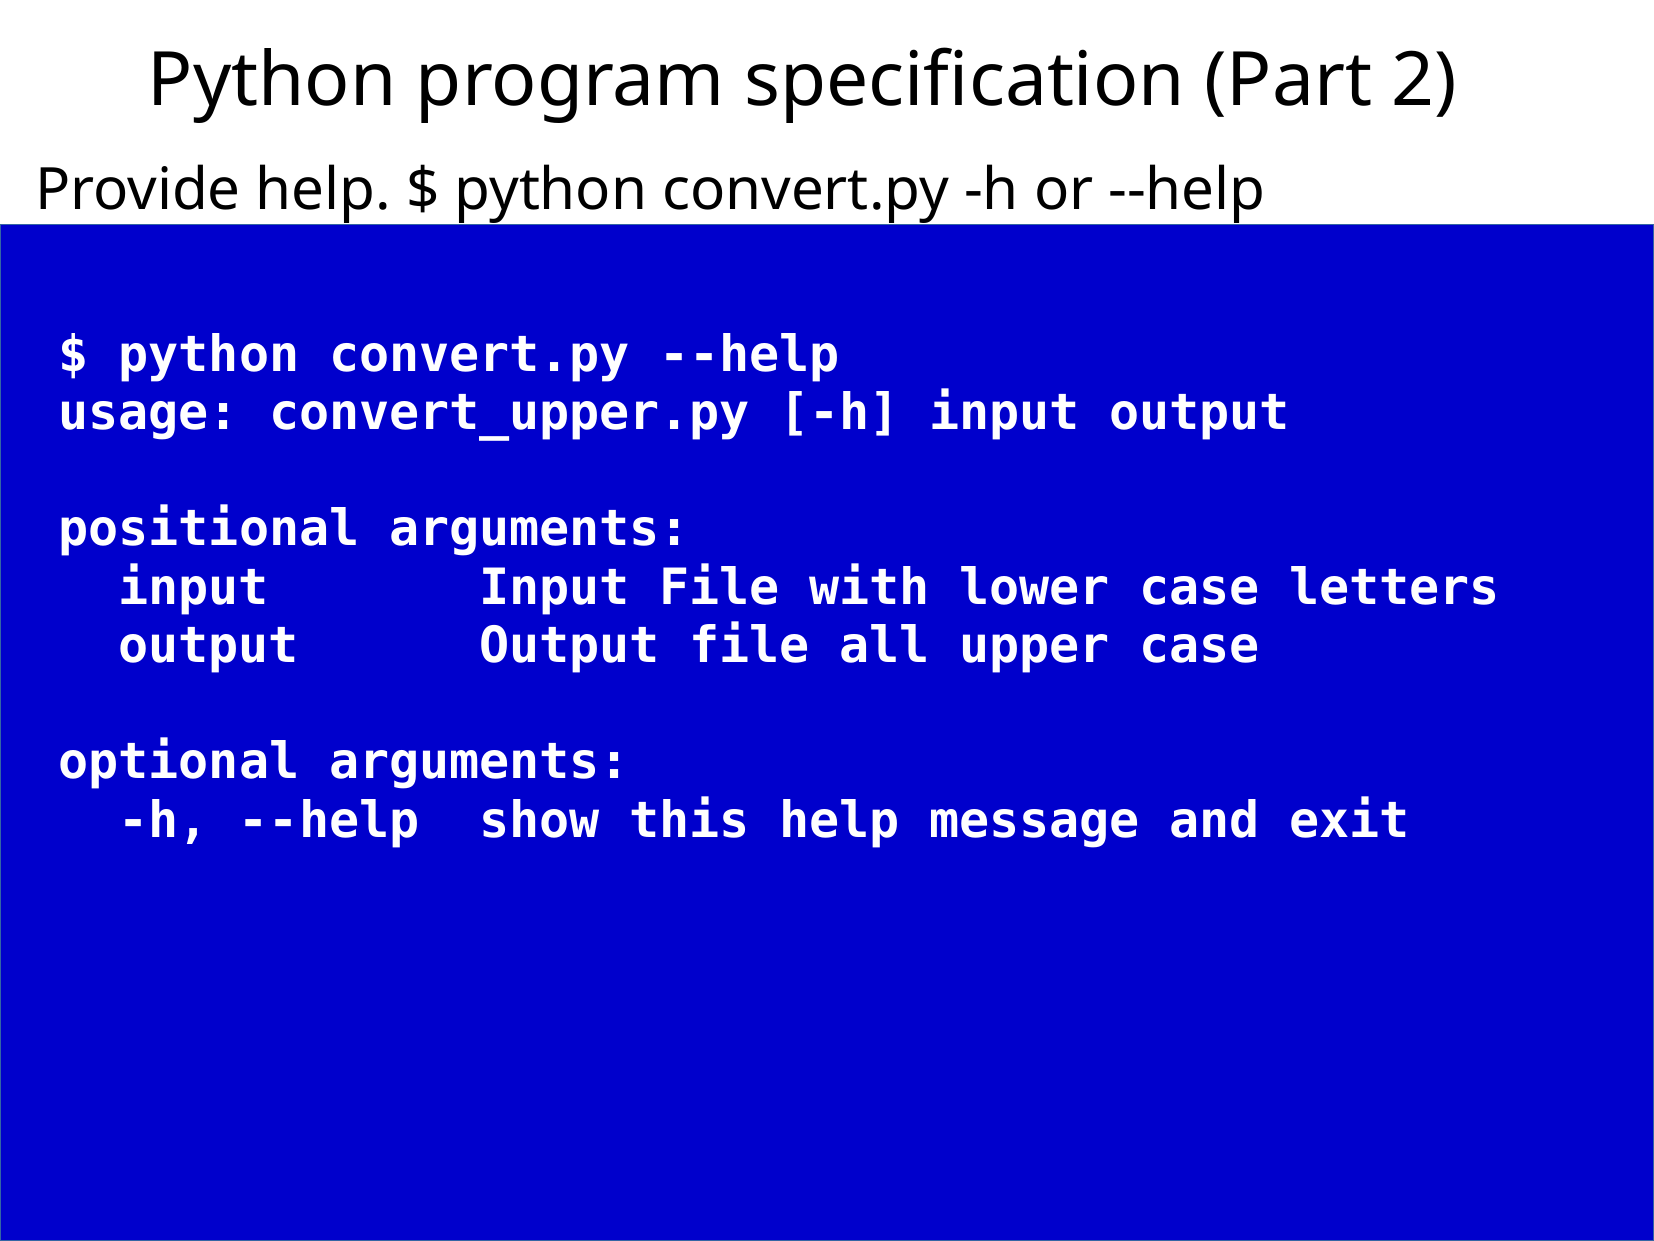

# Python program specification (Part 2)
Provide help. $ python convert.py -h or --help
$ python convert.py --help
usage: convert_upper.py [-h] input output
positional arguments:
 input Input File with lower case letters
 output Output file all upper case
optional arguments:
 -h, --help show this help message and exit